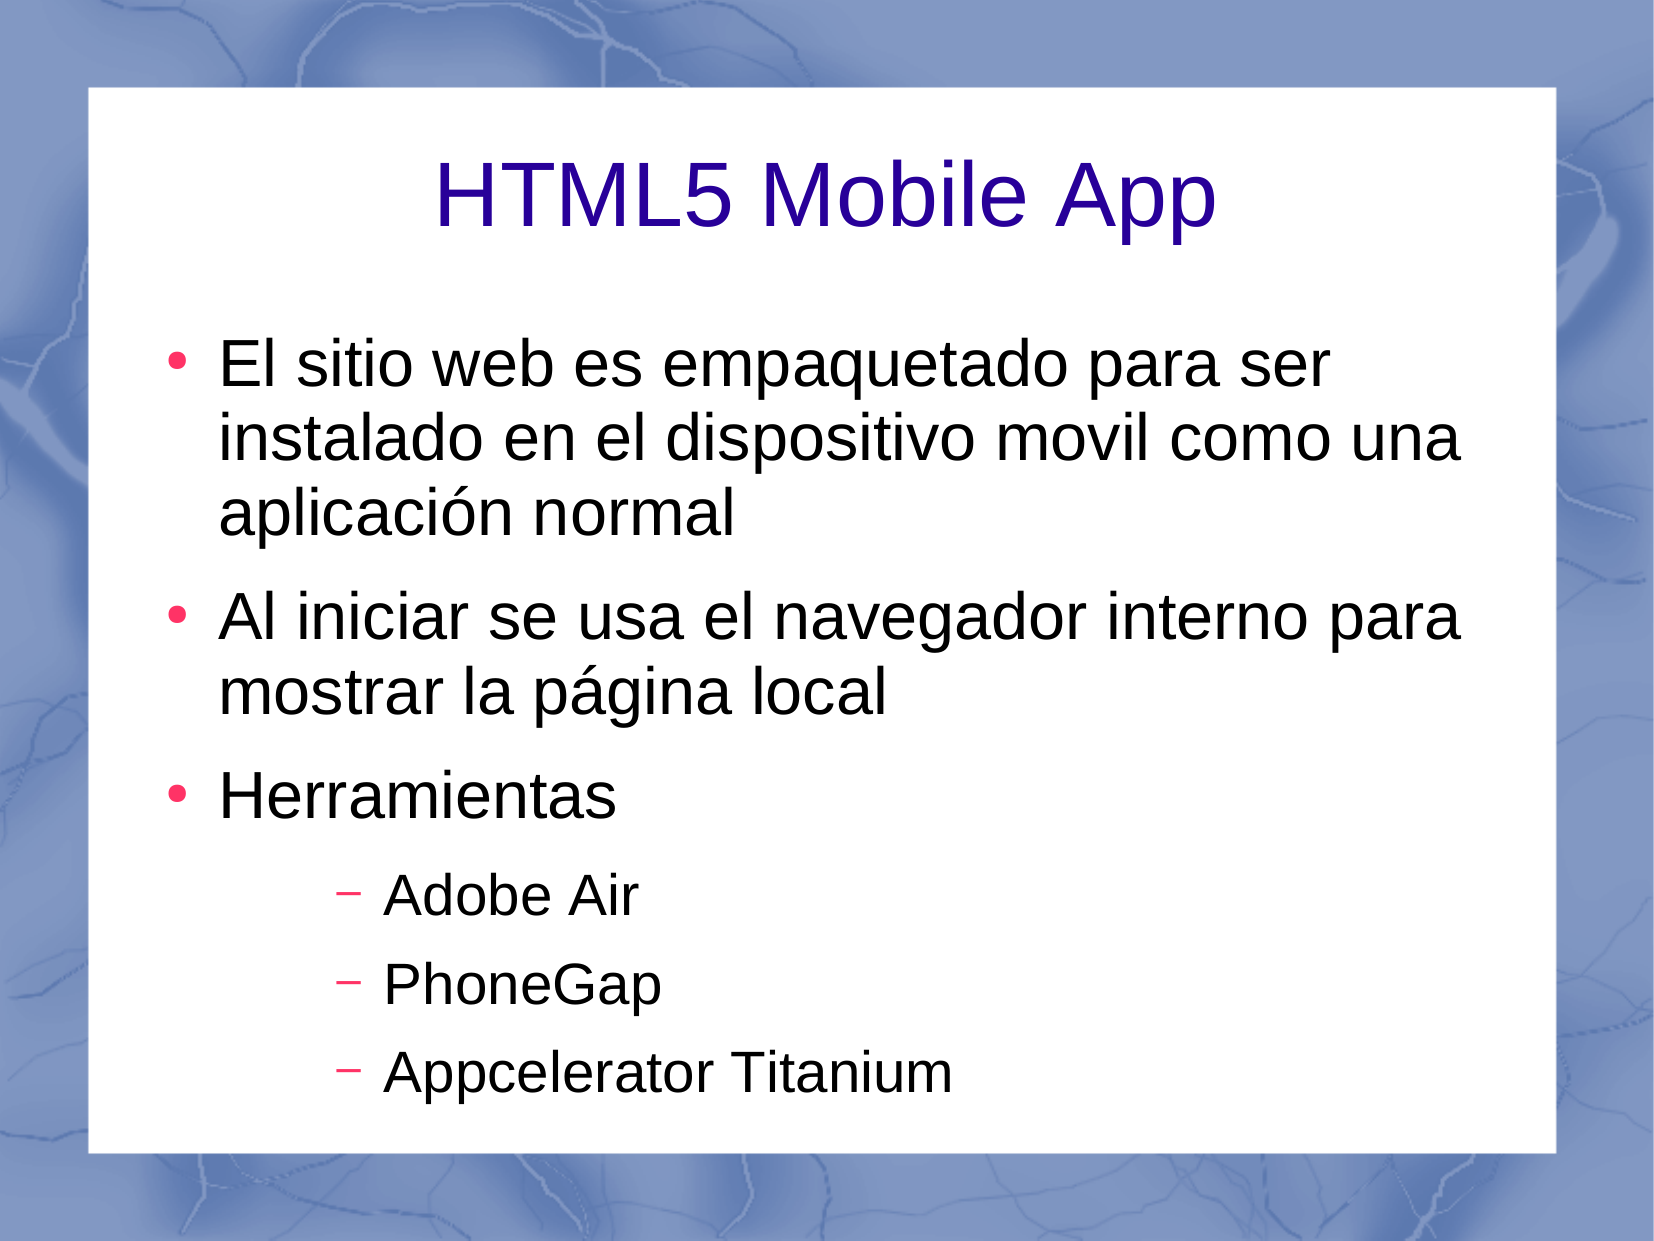

# HTML5 Mobile App
El sitio web es empaquetado para ser instalado en el dispositivo movil como una aplicación normal
Al iniciar se usa el navegador interno para mostrar la página local
Herramientas
Adobe Air
PhoneGap
Appcelerator Titanium